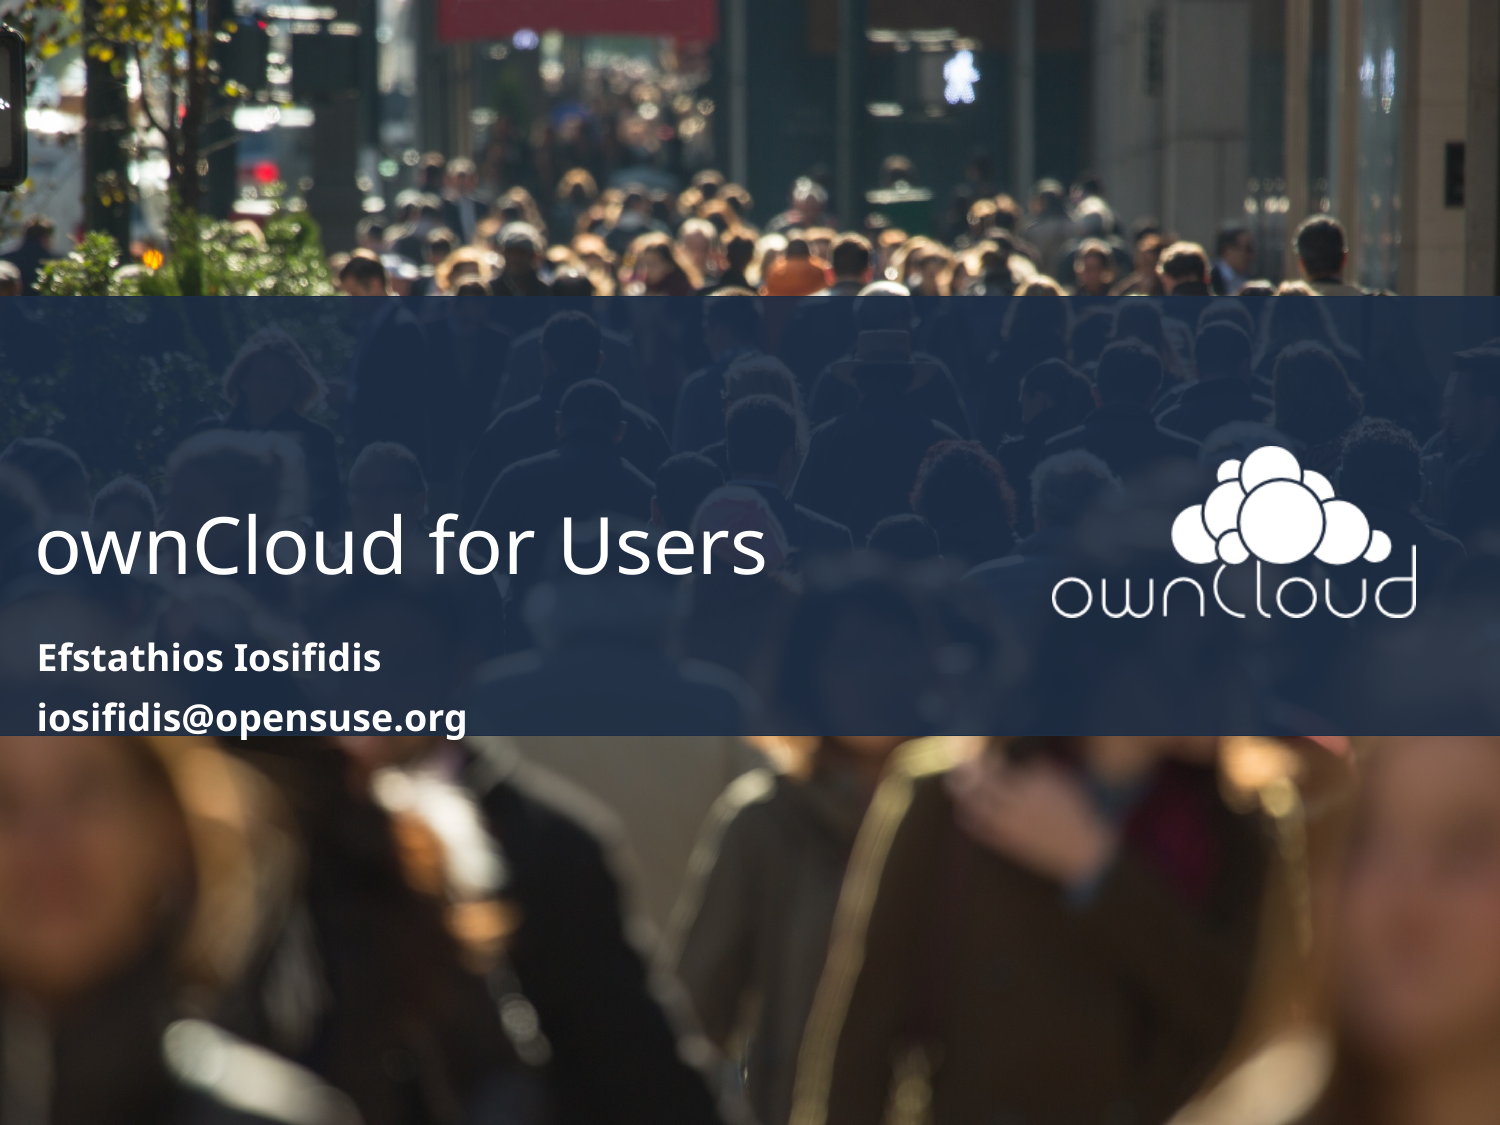

# ownCloud for Users
Efstathios Iosifidis
iosifidis@opensuse.org